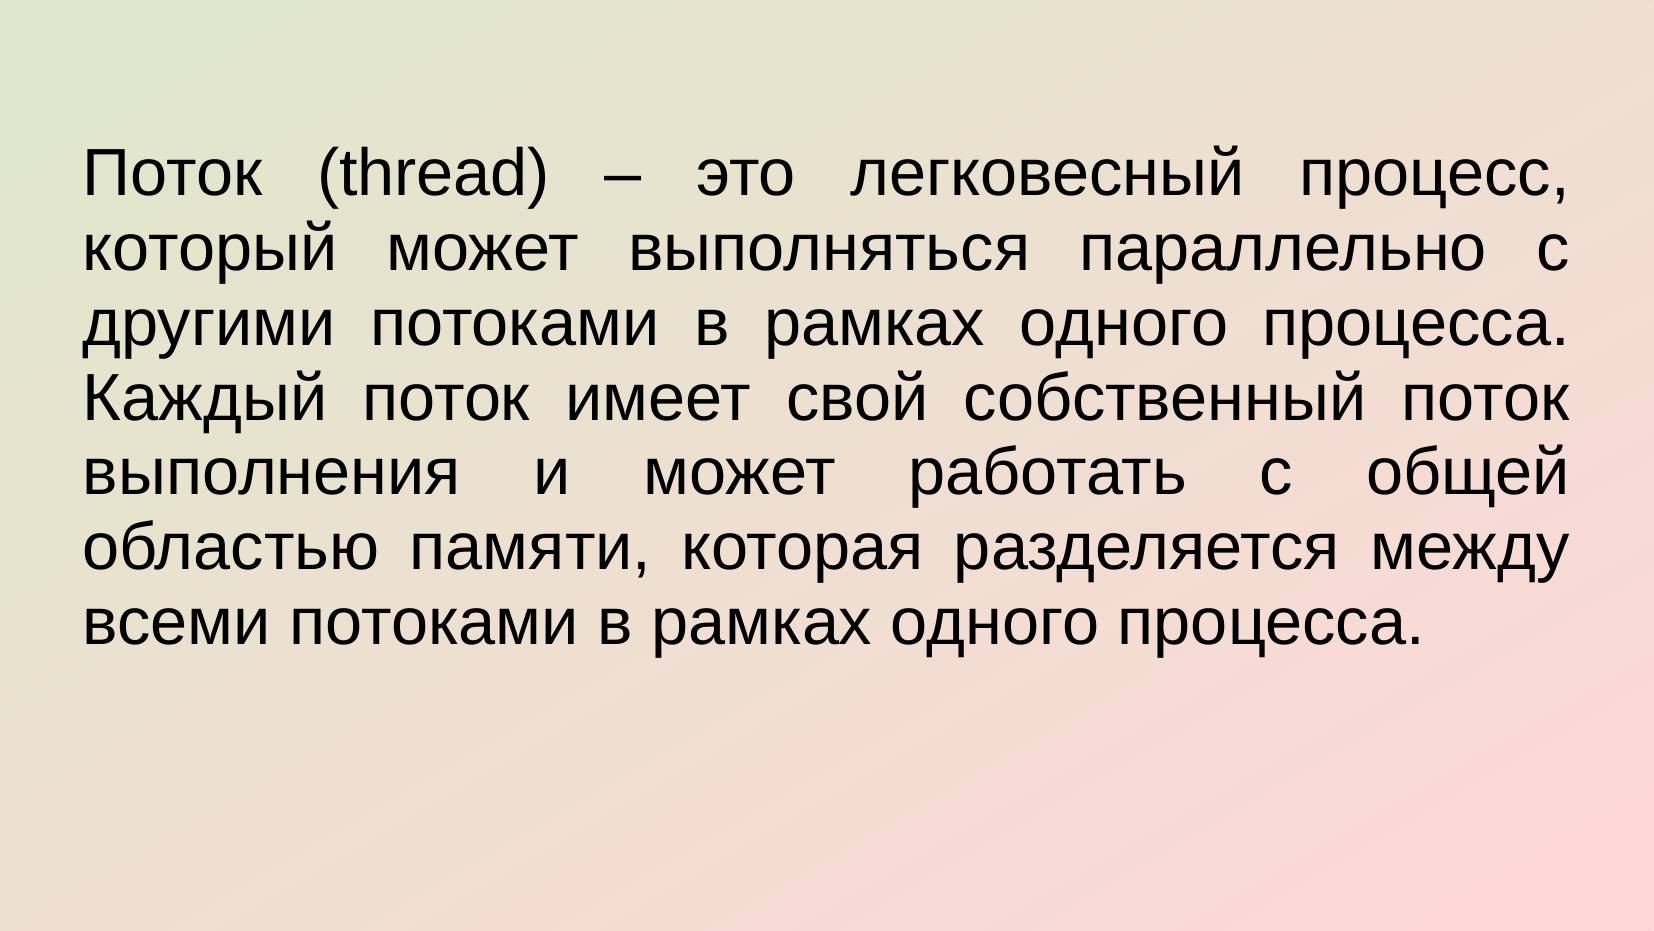

# Поток (thread) – это легковесный процесс, который может выполняться параллельно с другими потоками в рамках одного процесса. Каждый поток имеет свой собственный поток выполнения и может работать с общей областью памяти, которая разделяется между всеми потоками в рамках одного процесса.